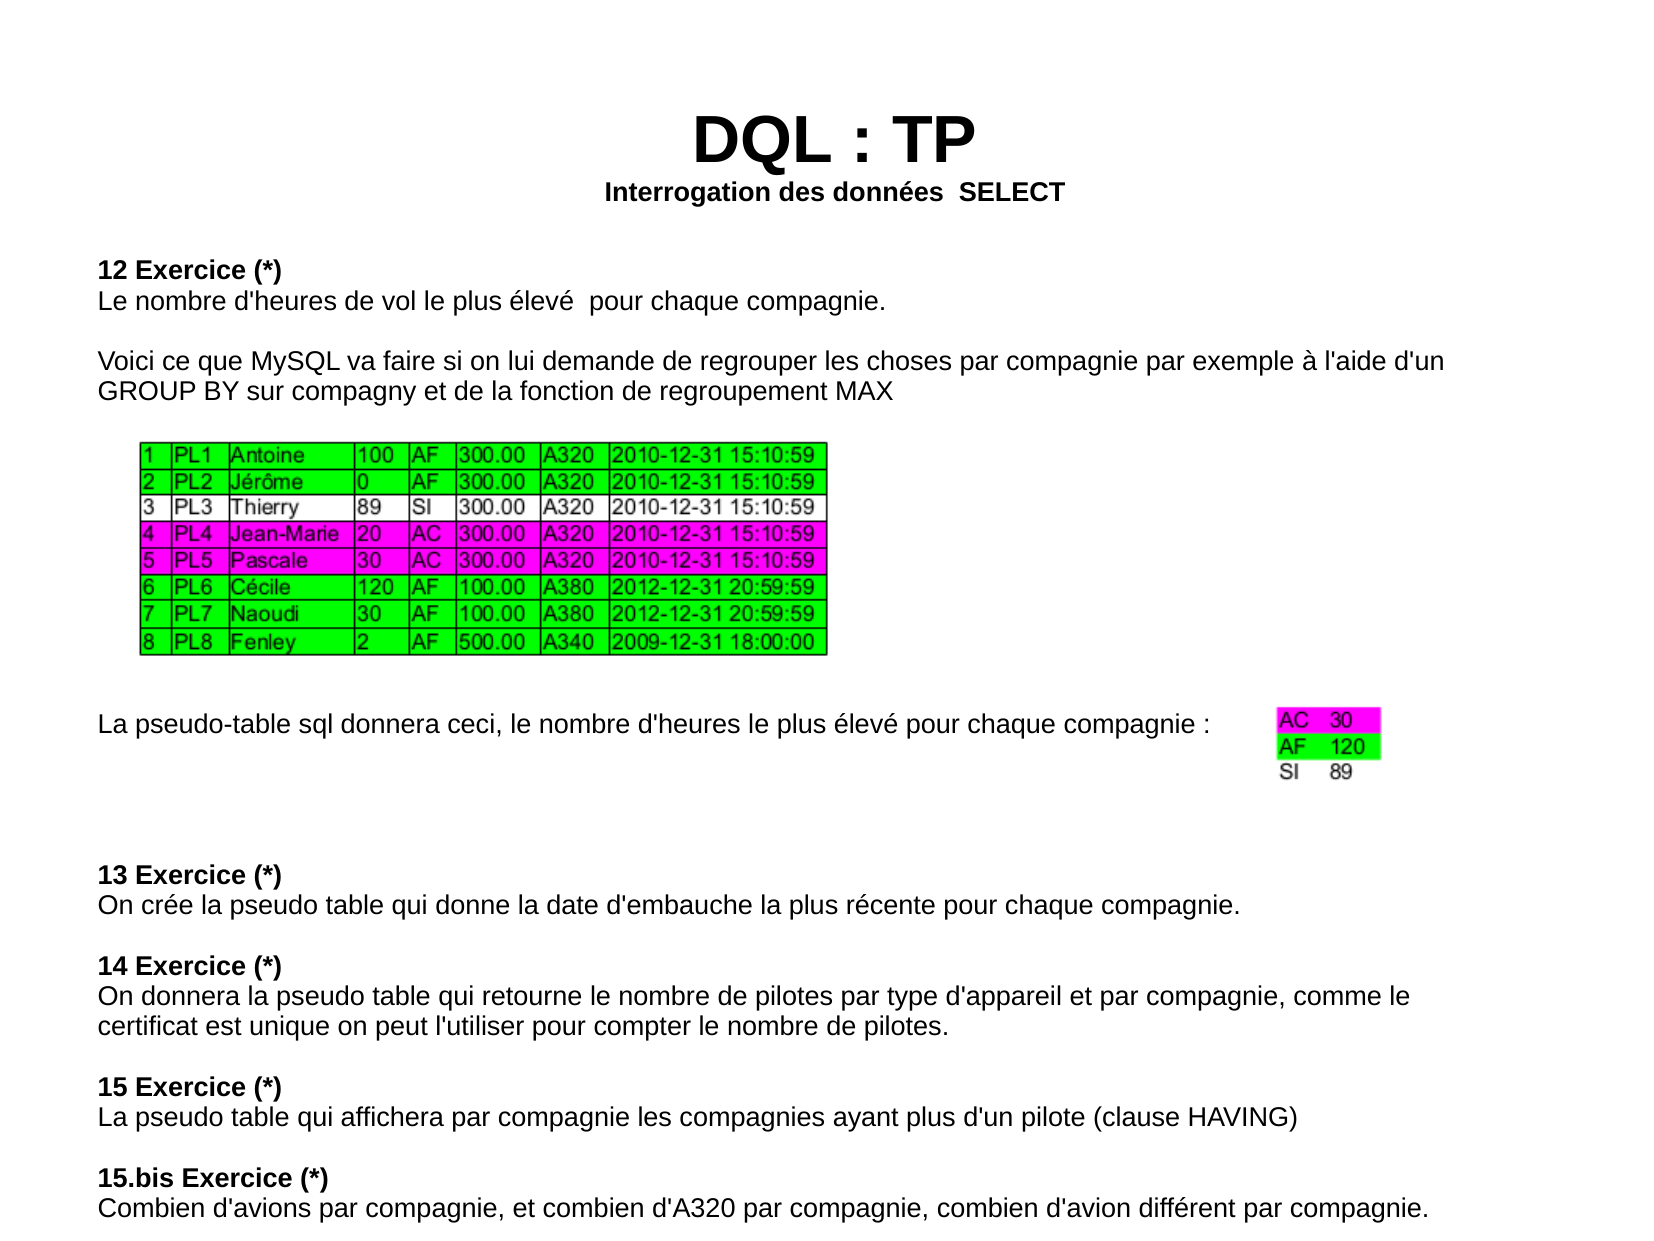

DQL : TP
Interrogation des données SELECT
12 Exercice (*)
Le nombre d'heures de vol le plus élevé pour chaque compagnie.
Voici ce que MySQL va faire si on lui demande de regrouper les choses par compagnie par exemple à l'aide d'un GROUP BY sur compagny et de la fonction de regroupement MAX
La pseudo-table sql donnera ceci, le nombre d'heures le plus élevé pour chaque compagnie :
13 Exercice (*)
On crée la pseudo table qui donne la date d'embauche la plus récente pour chaque compagnie.
14 Exercice (*)
On donnera la pseudo table qui retourne le nombre de pilotes par type d'appareil et par compagnie, comme le certificat est unique on peut l'utiliser pour compter le nombre de pilotes.
15 Exercice (*)
La pseudo table qui affichera par compagnie les compagnies ayant plus d'un pilote (clause HAVING)
15.bis Exercice (*)
Combien d'avions par compagnie, et combien d'A320 par compagnie, combien d'avion différent par compagnie.